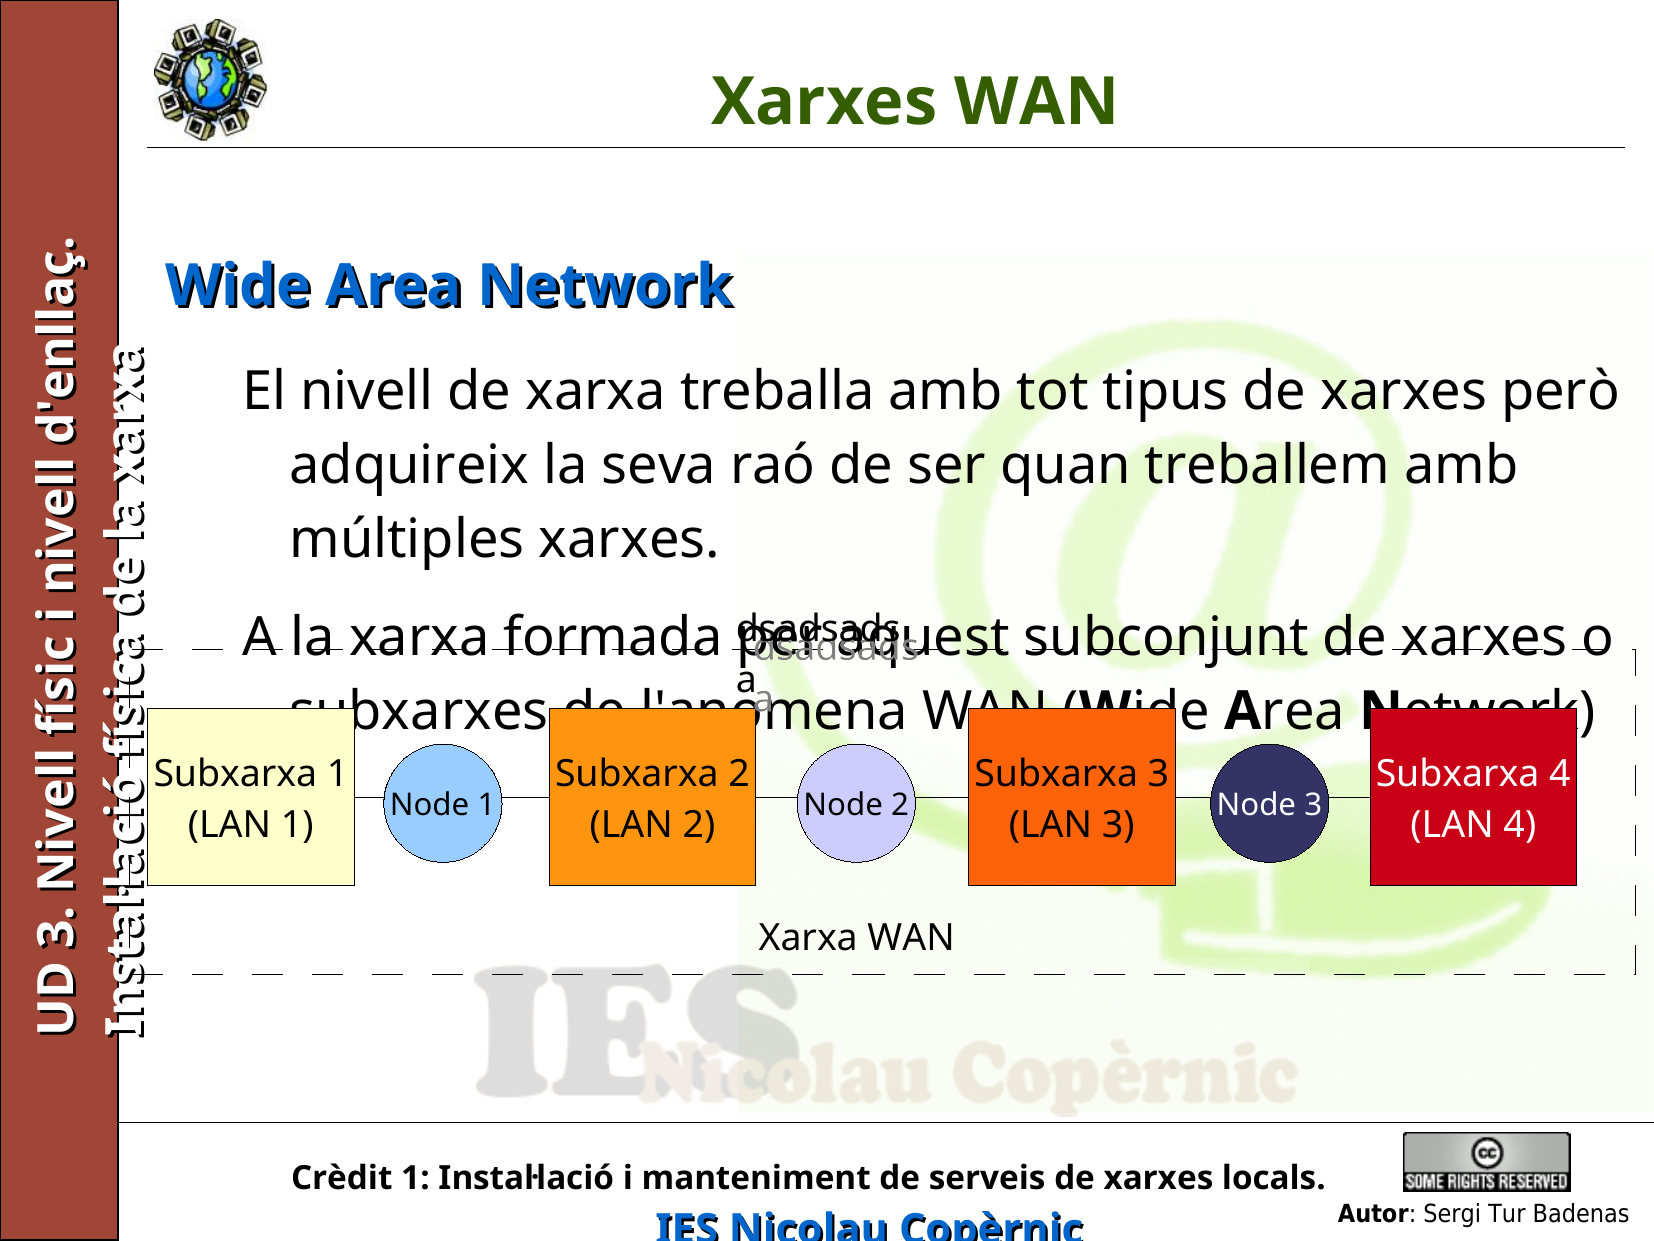

# Xarxes WAN
Wide Area Network
El nivell de xarxa treballa amb tot tipus de xarxes però adquireix la seva raó de ser quan treballem amb múltiples xarxes.
A la xarxa formada per aquest subconjunt de xarxes o subxarxes de l'anomena WAN (Wide Area Network)
dsadsadsa
Subxarxa 1
(LAN 1)
Subxarxa 2
(LAN 2)
Subxarxa 3
(LAN 3)
Subxarxa 4
(LAN 4)
Node 1
Node 2
Node 3
Xarxa WAN